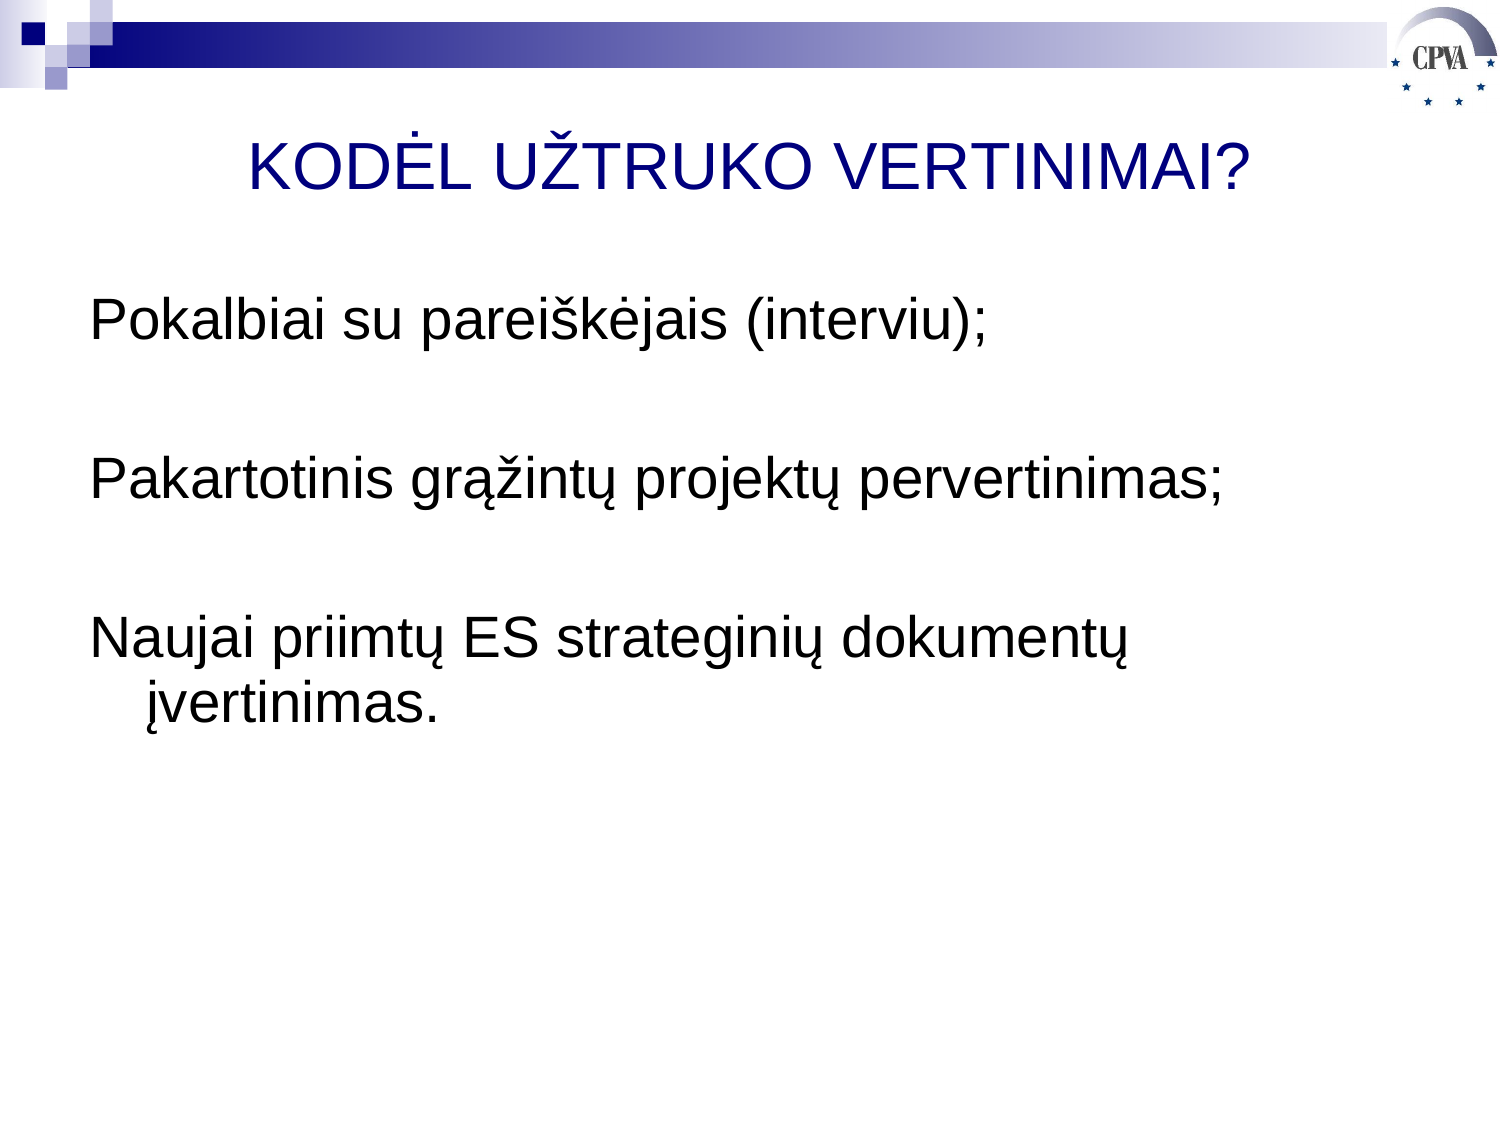

# KODĖL UŽTRUKO VERTINIMAI?
Pokalbiai su pareiškėjais (interviu);
Pakartotinis grąžintų projektų pervertinimas;
Naujai priimtų ES strateginių dokumentų įvertinimas.